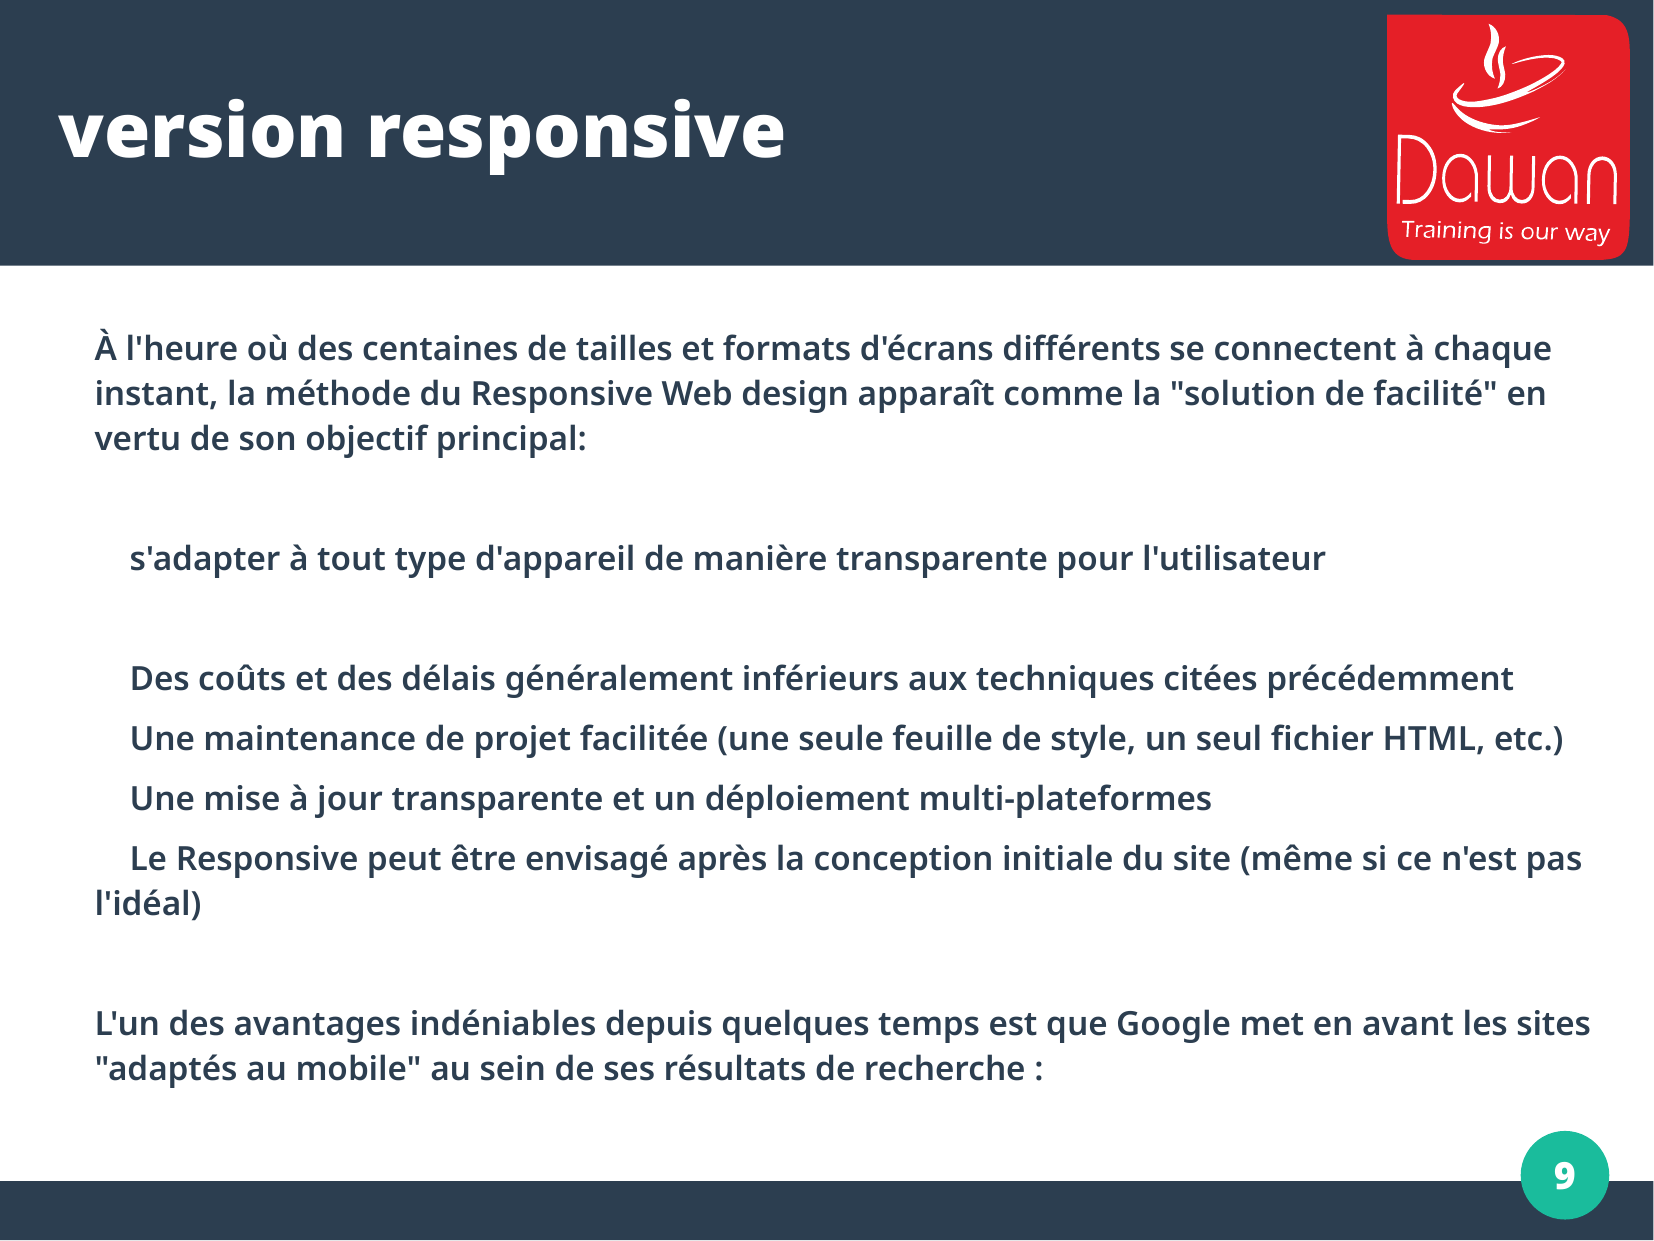

# version responsive
À l'heure où des centaines de tailles et formats d'écrans différents se connectent à chaque instant, la méthode du Responsive Web design apparaît comme la "solution de facilité" en vertu de son objectif principal:
 s'adapter à tout type d'appareil de manière transparente pour l'utilisateur
 Des coûts et des délais généralement inférieurs aux techniques citées précédemment
 Une maintenance de projet facilitée (une seule feuille de style, un seul fichier HTML, etc.)
 Une mise à jour transparente et un déploiement multi-plateformes
 Le Responsive peut être envisagé après la conception initiale du site (même si ce n'est pas l'idéal)
L'un des avantages indéniables depuis quelques temps est que Google met en avant les sites "adaptés au mobile" au sein de ses résultats de recherche :
9